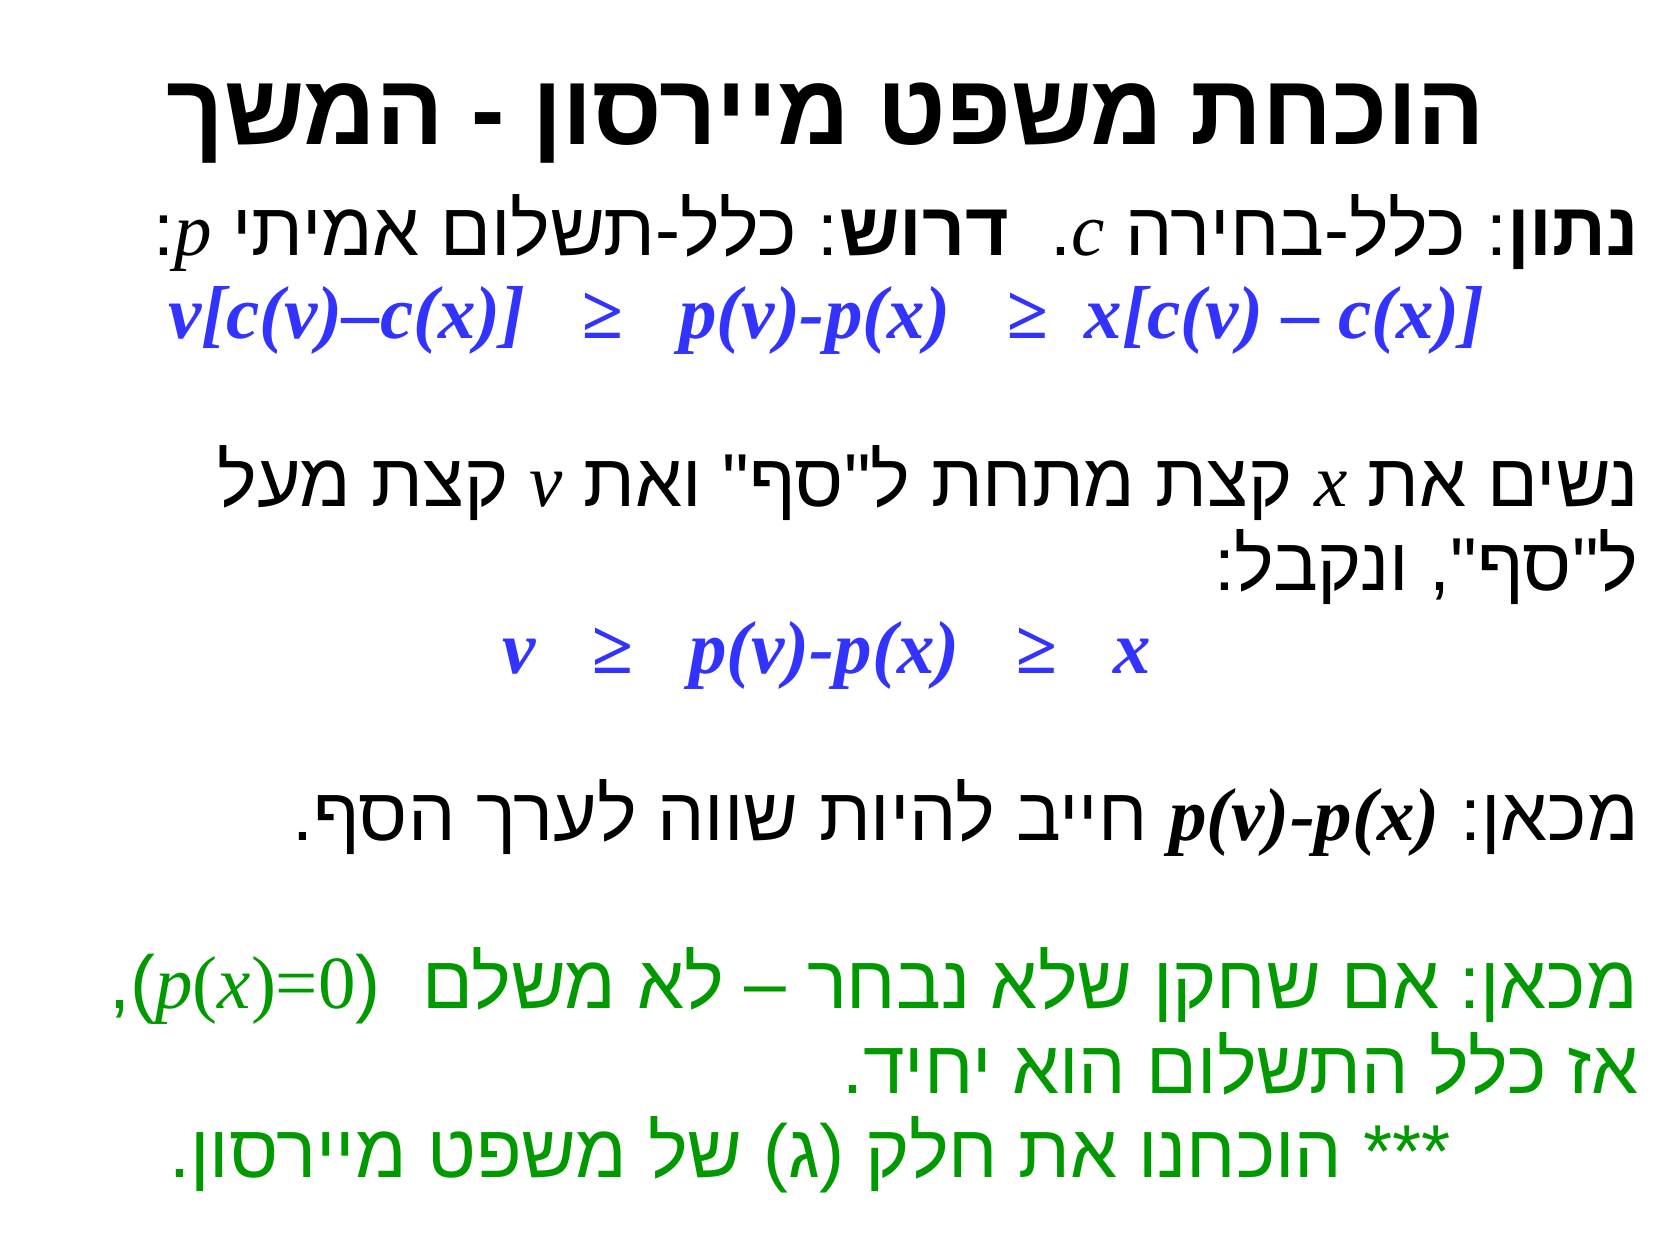

# הוכחת משפט מיירסון - המשך
נתון: כלל-בחירה c. דרוש: כלל-תשלום אמיתי p:
v[c(v)–c(x)] ≥ p(v)-p(x) ≥ x[c(v) – c(x)]
נשים את x קצת מתחת ל"סף" ואת v קצת מעל ל"סף", ונקבל:
v ≥ p(v)-p(x) ≥ x
מכאן: p(v)-p(x) חייב להיות שווה לערך הסף.
מכאן: אם שחקן שלא נבחר – לא משלם (p(x)=0),
אז כלל התשלום הוא יחיד.
 *** הוכחנו את חלק (ג) של משפט מיירסון.